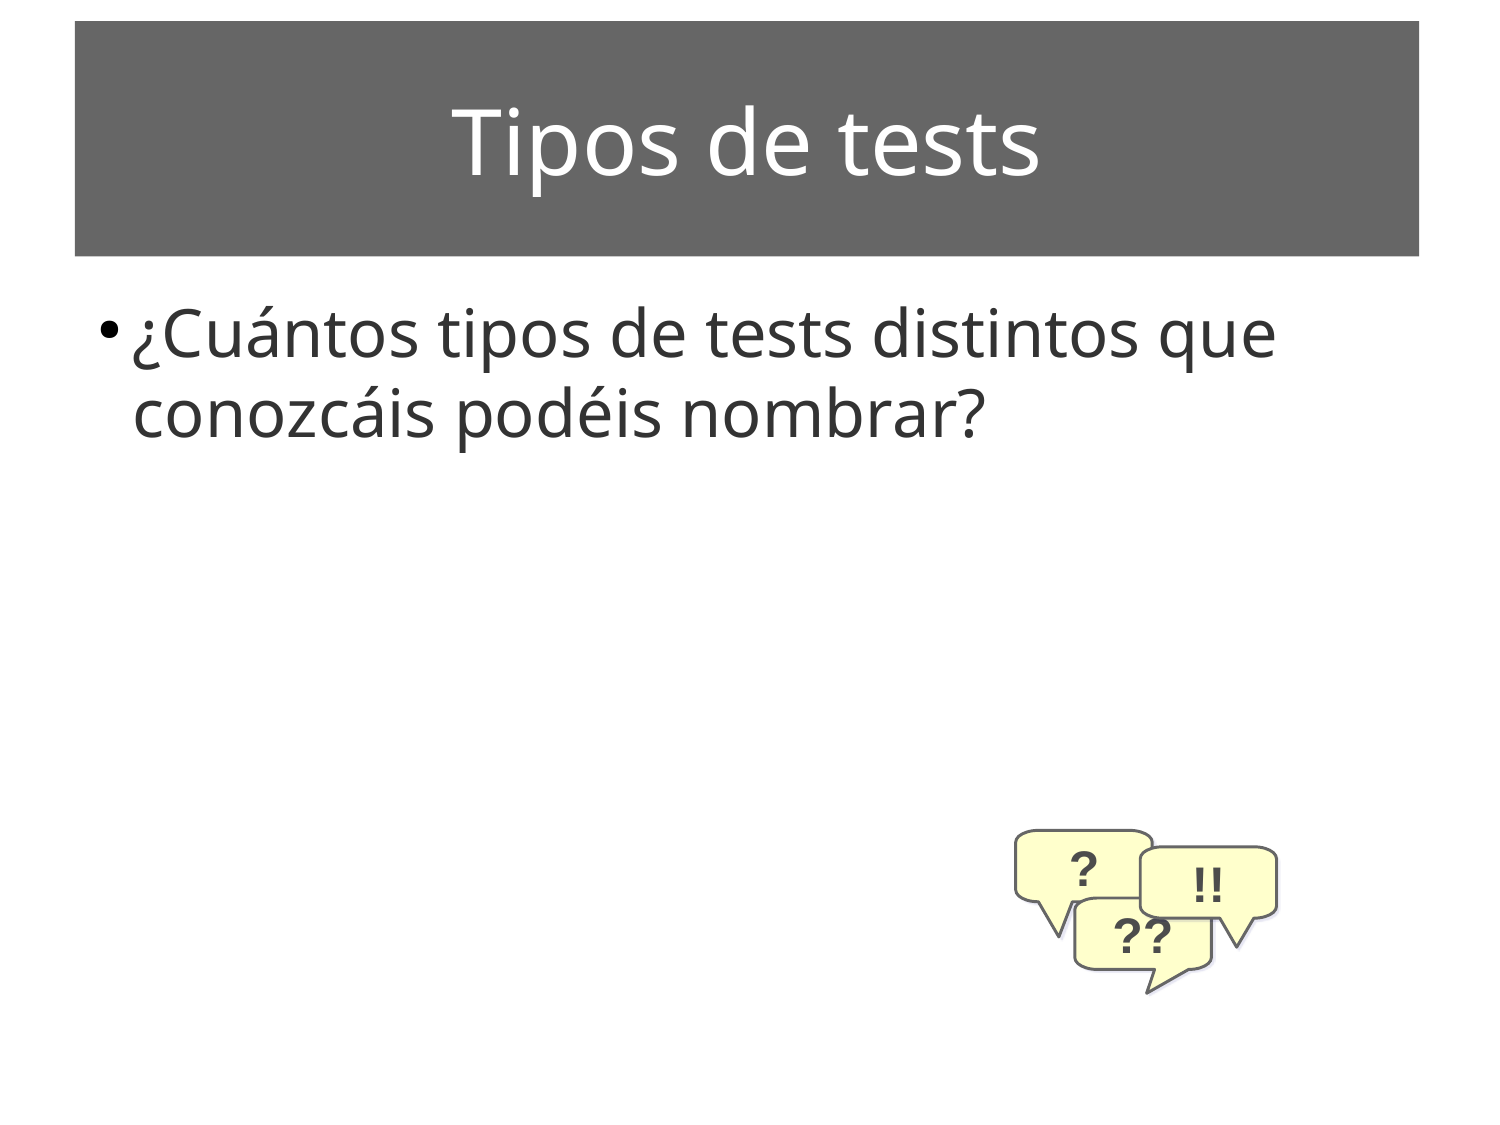

# Tipos de tests
¿Cuántos tipos de tests distintos que conozcáis podéis nombrar?
?
!!
??